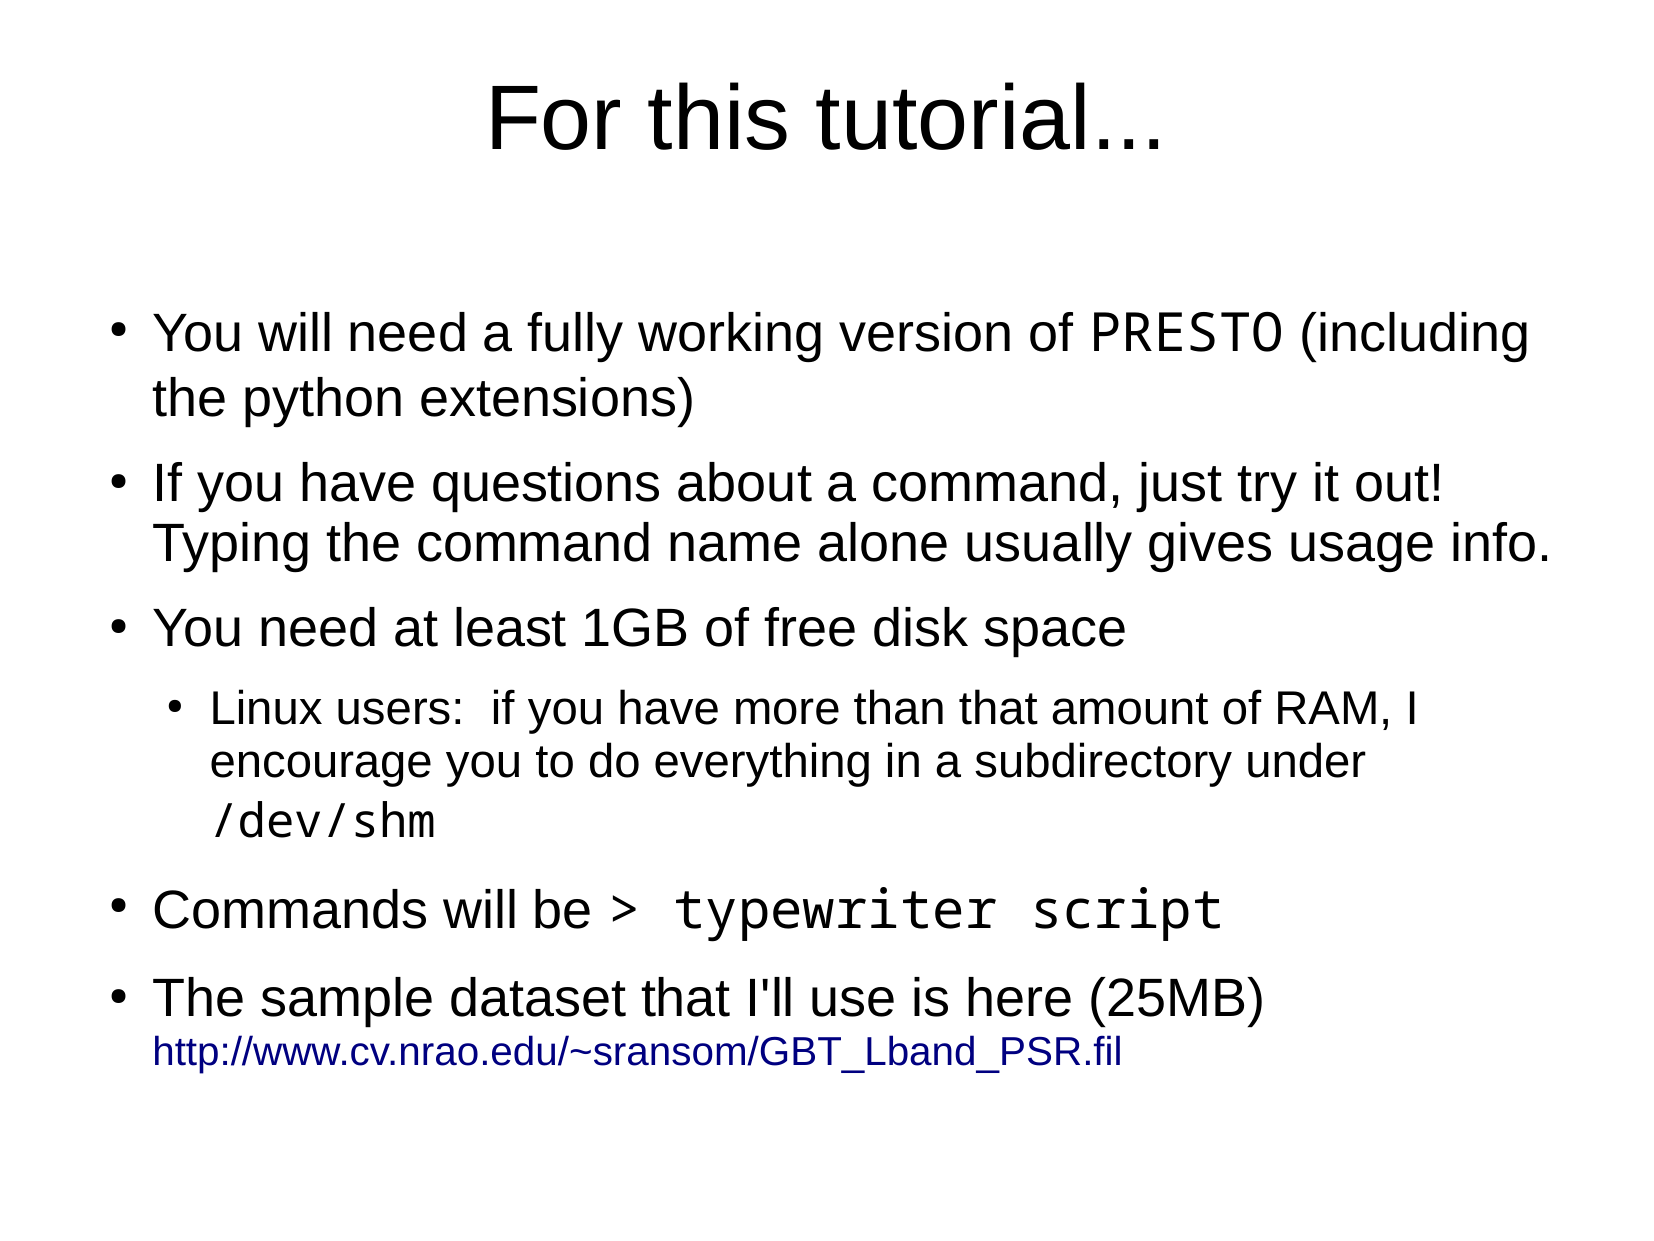

# For this tutorial...
You will need a fully working version of PRESTO (including the python extensions)
If you have questions about a command, just try it out! Typing the command name alone usually gives usage info.
You need at least 1GB of free disk space
Linux users: if you have more than that amount of RAM, I encourage you to do everything in a subdirectory under /dev/shm
Commands will be > typewriter script
The sample dataset that I'll use is here (25MB)http://www.cv.nrao.edu/~sransom/GBT_Lband_PSR.fil